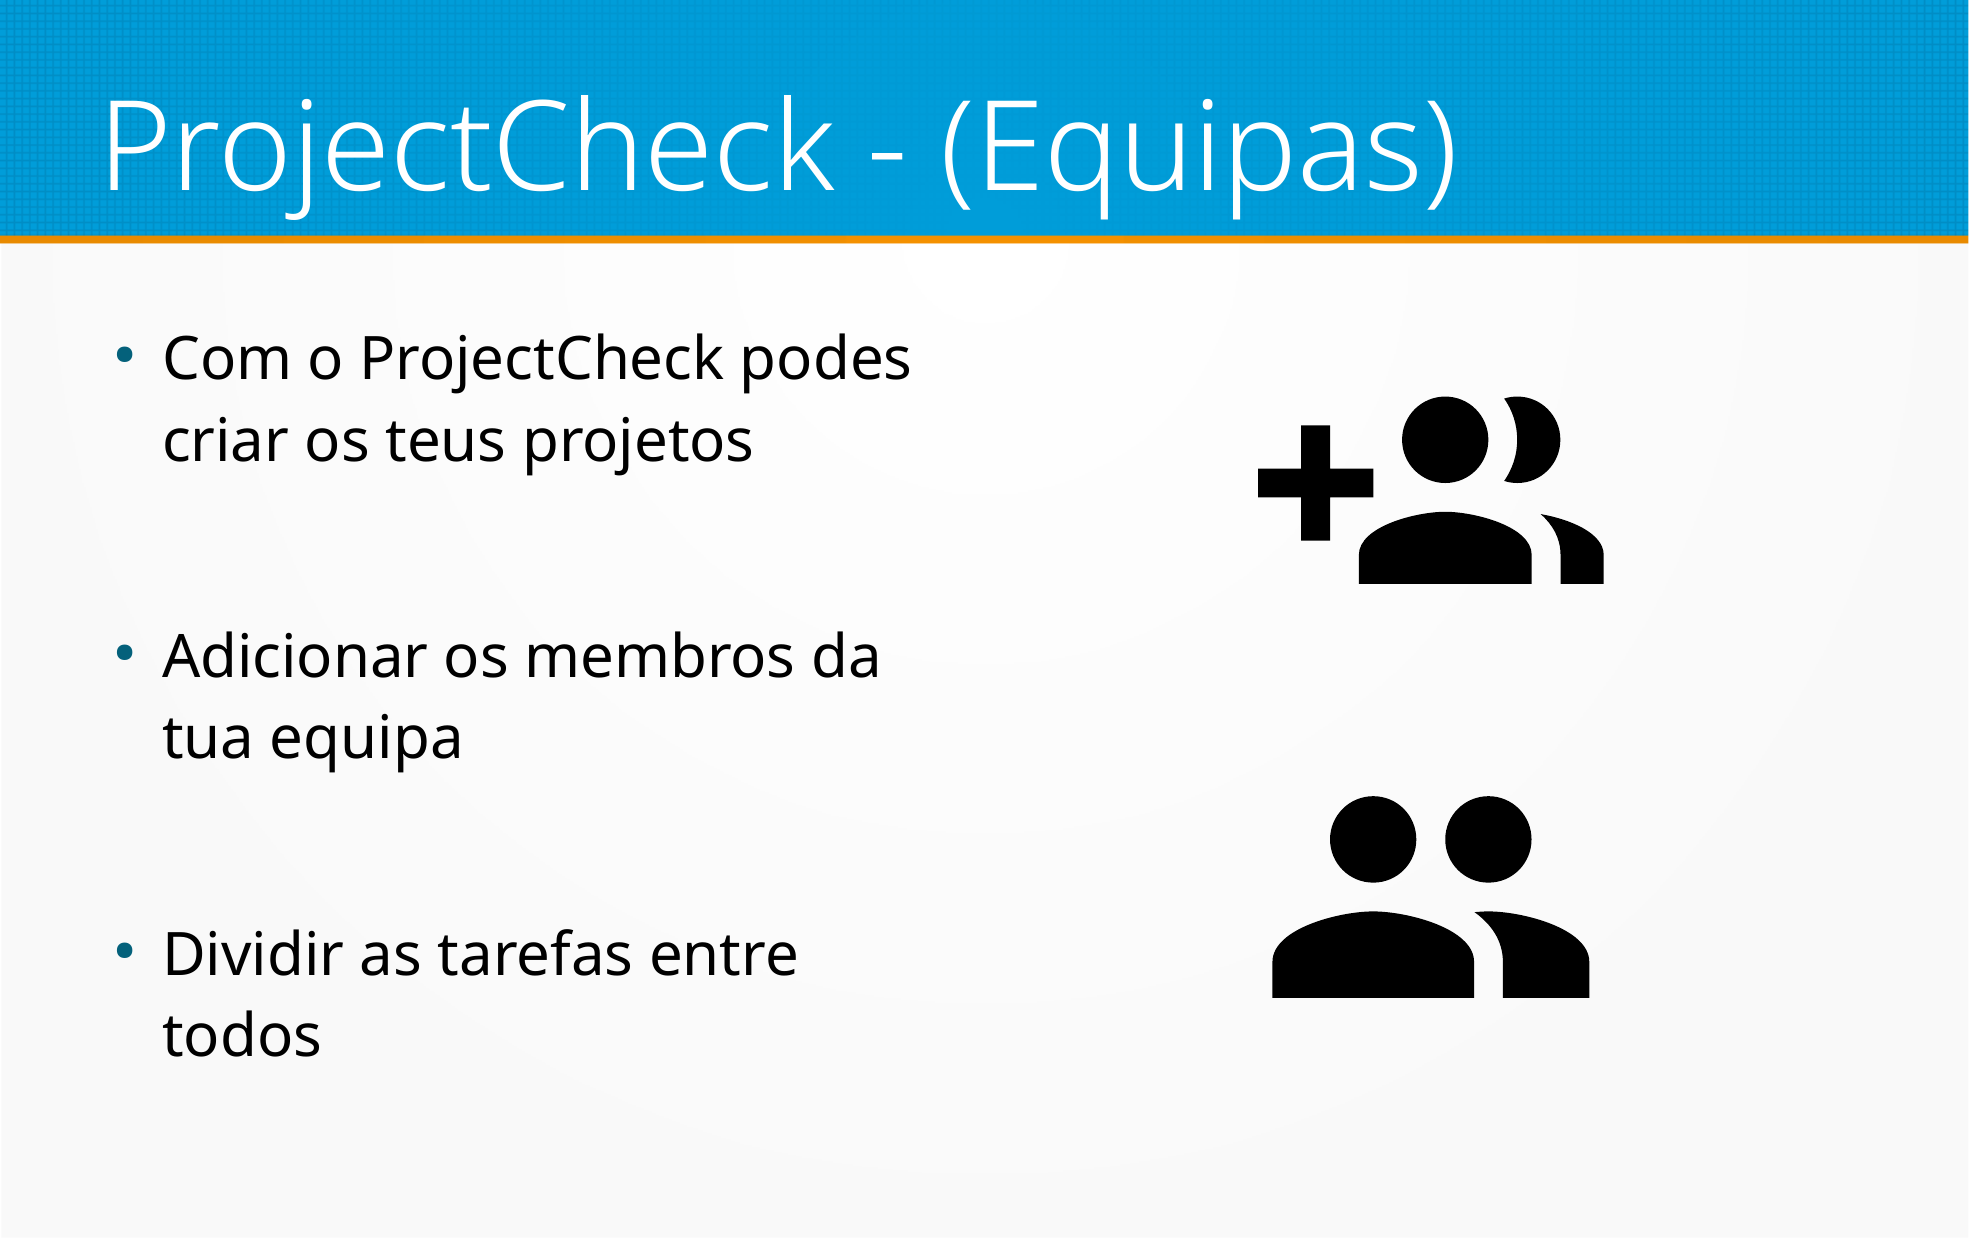

# ProjectCheck - (Equipas)
Com o ProjectCheck podes criar os teus projetos
Adicionar os membros da tua equipa
Dividir as tarefas entre todos